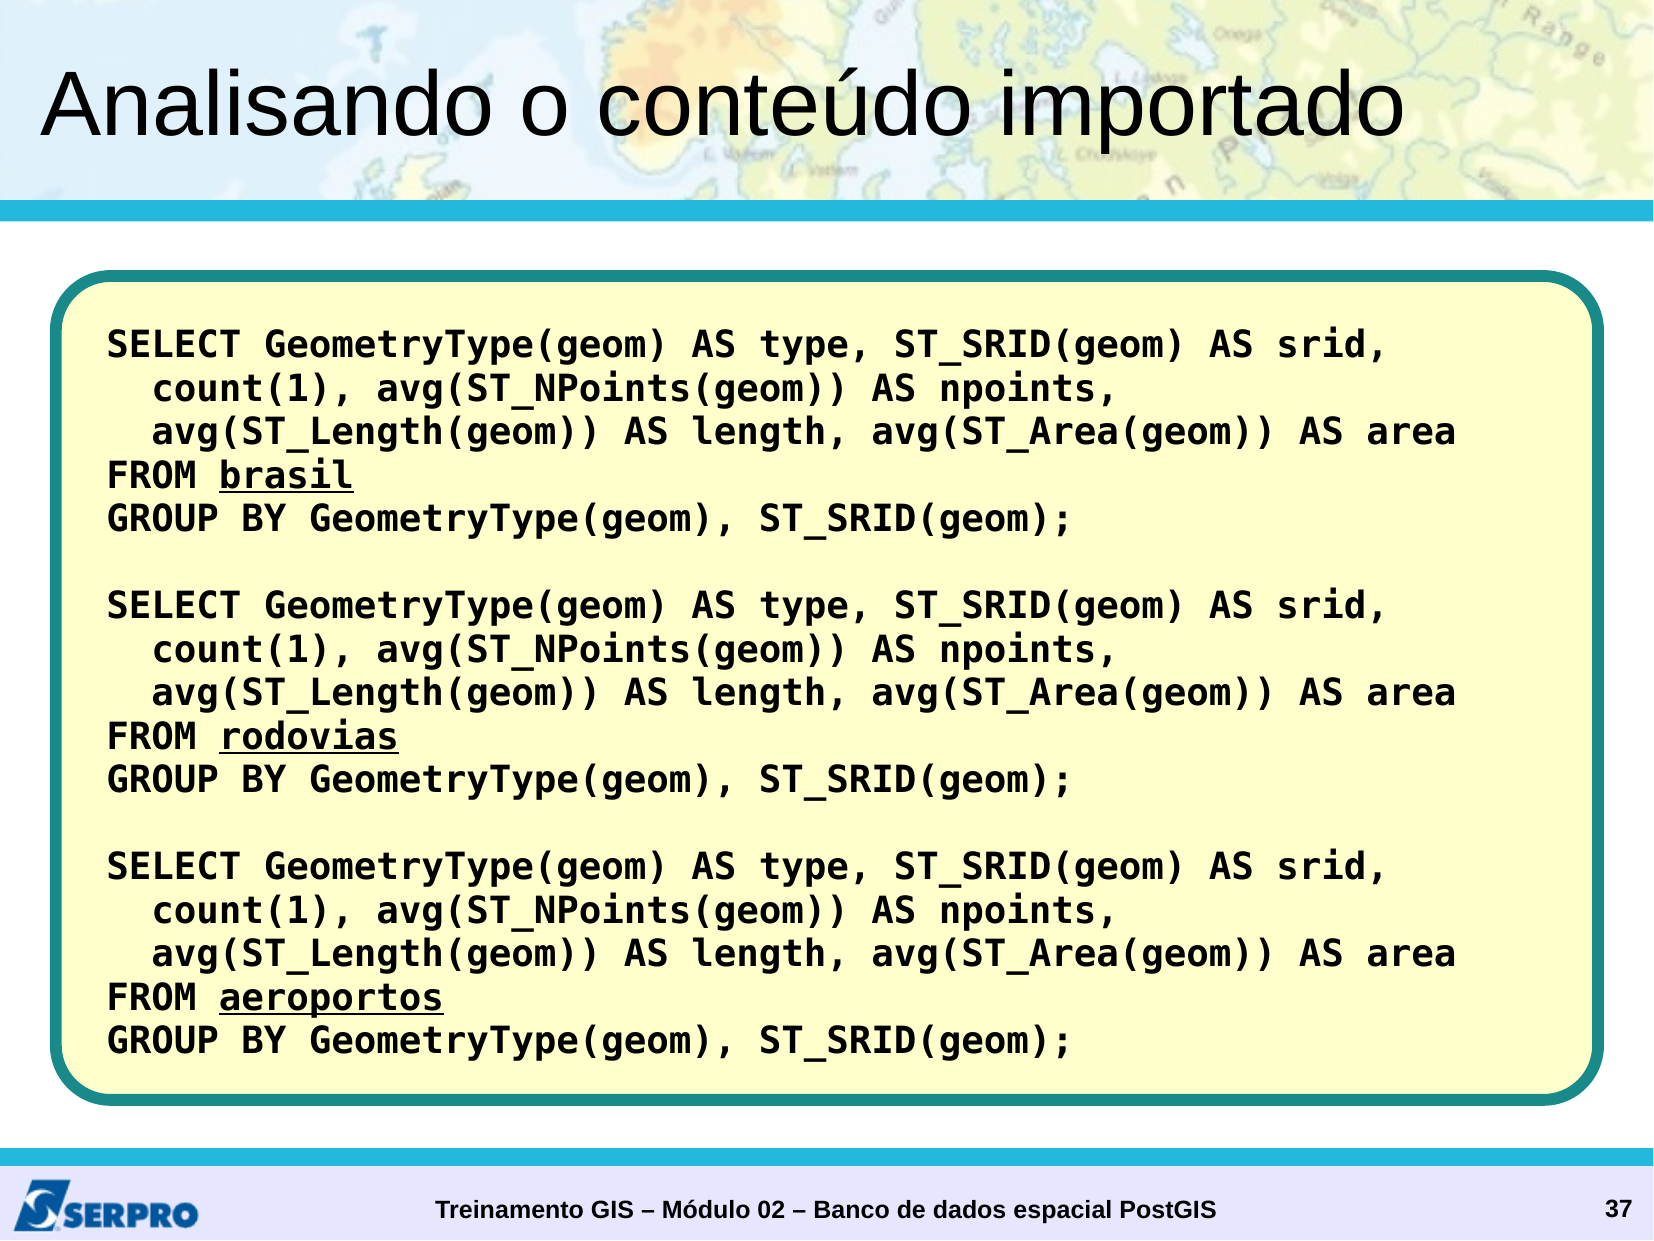

# Analisando o conteúdo importado
SELECT GeometryType(geom) AS type, ST_SRID(geom) AS srid,
 count(1), avg(ST_NPoints(geom)) AS npoints,
 avg(ST_Length(geom)) AS length, avg(ST_Area(geom)) AS area
FROM brasil
GROUP BY GeometryType(geom), ST_SRID(geom);
SELECT GeometryType(geom) AS type, ST_SRID(geom) AS srid,
 count(1), avg(ST_NPoints(geom)) AS npoints,
 avg(ST_Length(geom)) AS length, avg(ST_Area(geom)) AS area
FROM rodovias
GROUP BY GeometryType(geom), ST_SRID(geom);
SELECT GeometryType(geom) AS type, ST_SRID(geom) AS srid,
 count(1), avg(ST_NPoints(geom)) AS npoints,
 avg(ST_Length(geom)) AS length, avg(ST_Area(geom)) AS area
FROM aeroportos
GROUP BY GeometryType(geom), ST_SRID(geom);
37
Treinamento GIS – Módulo 02 – Banco de dados espacial PostGIS